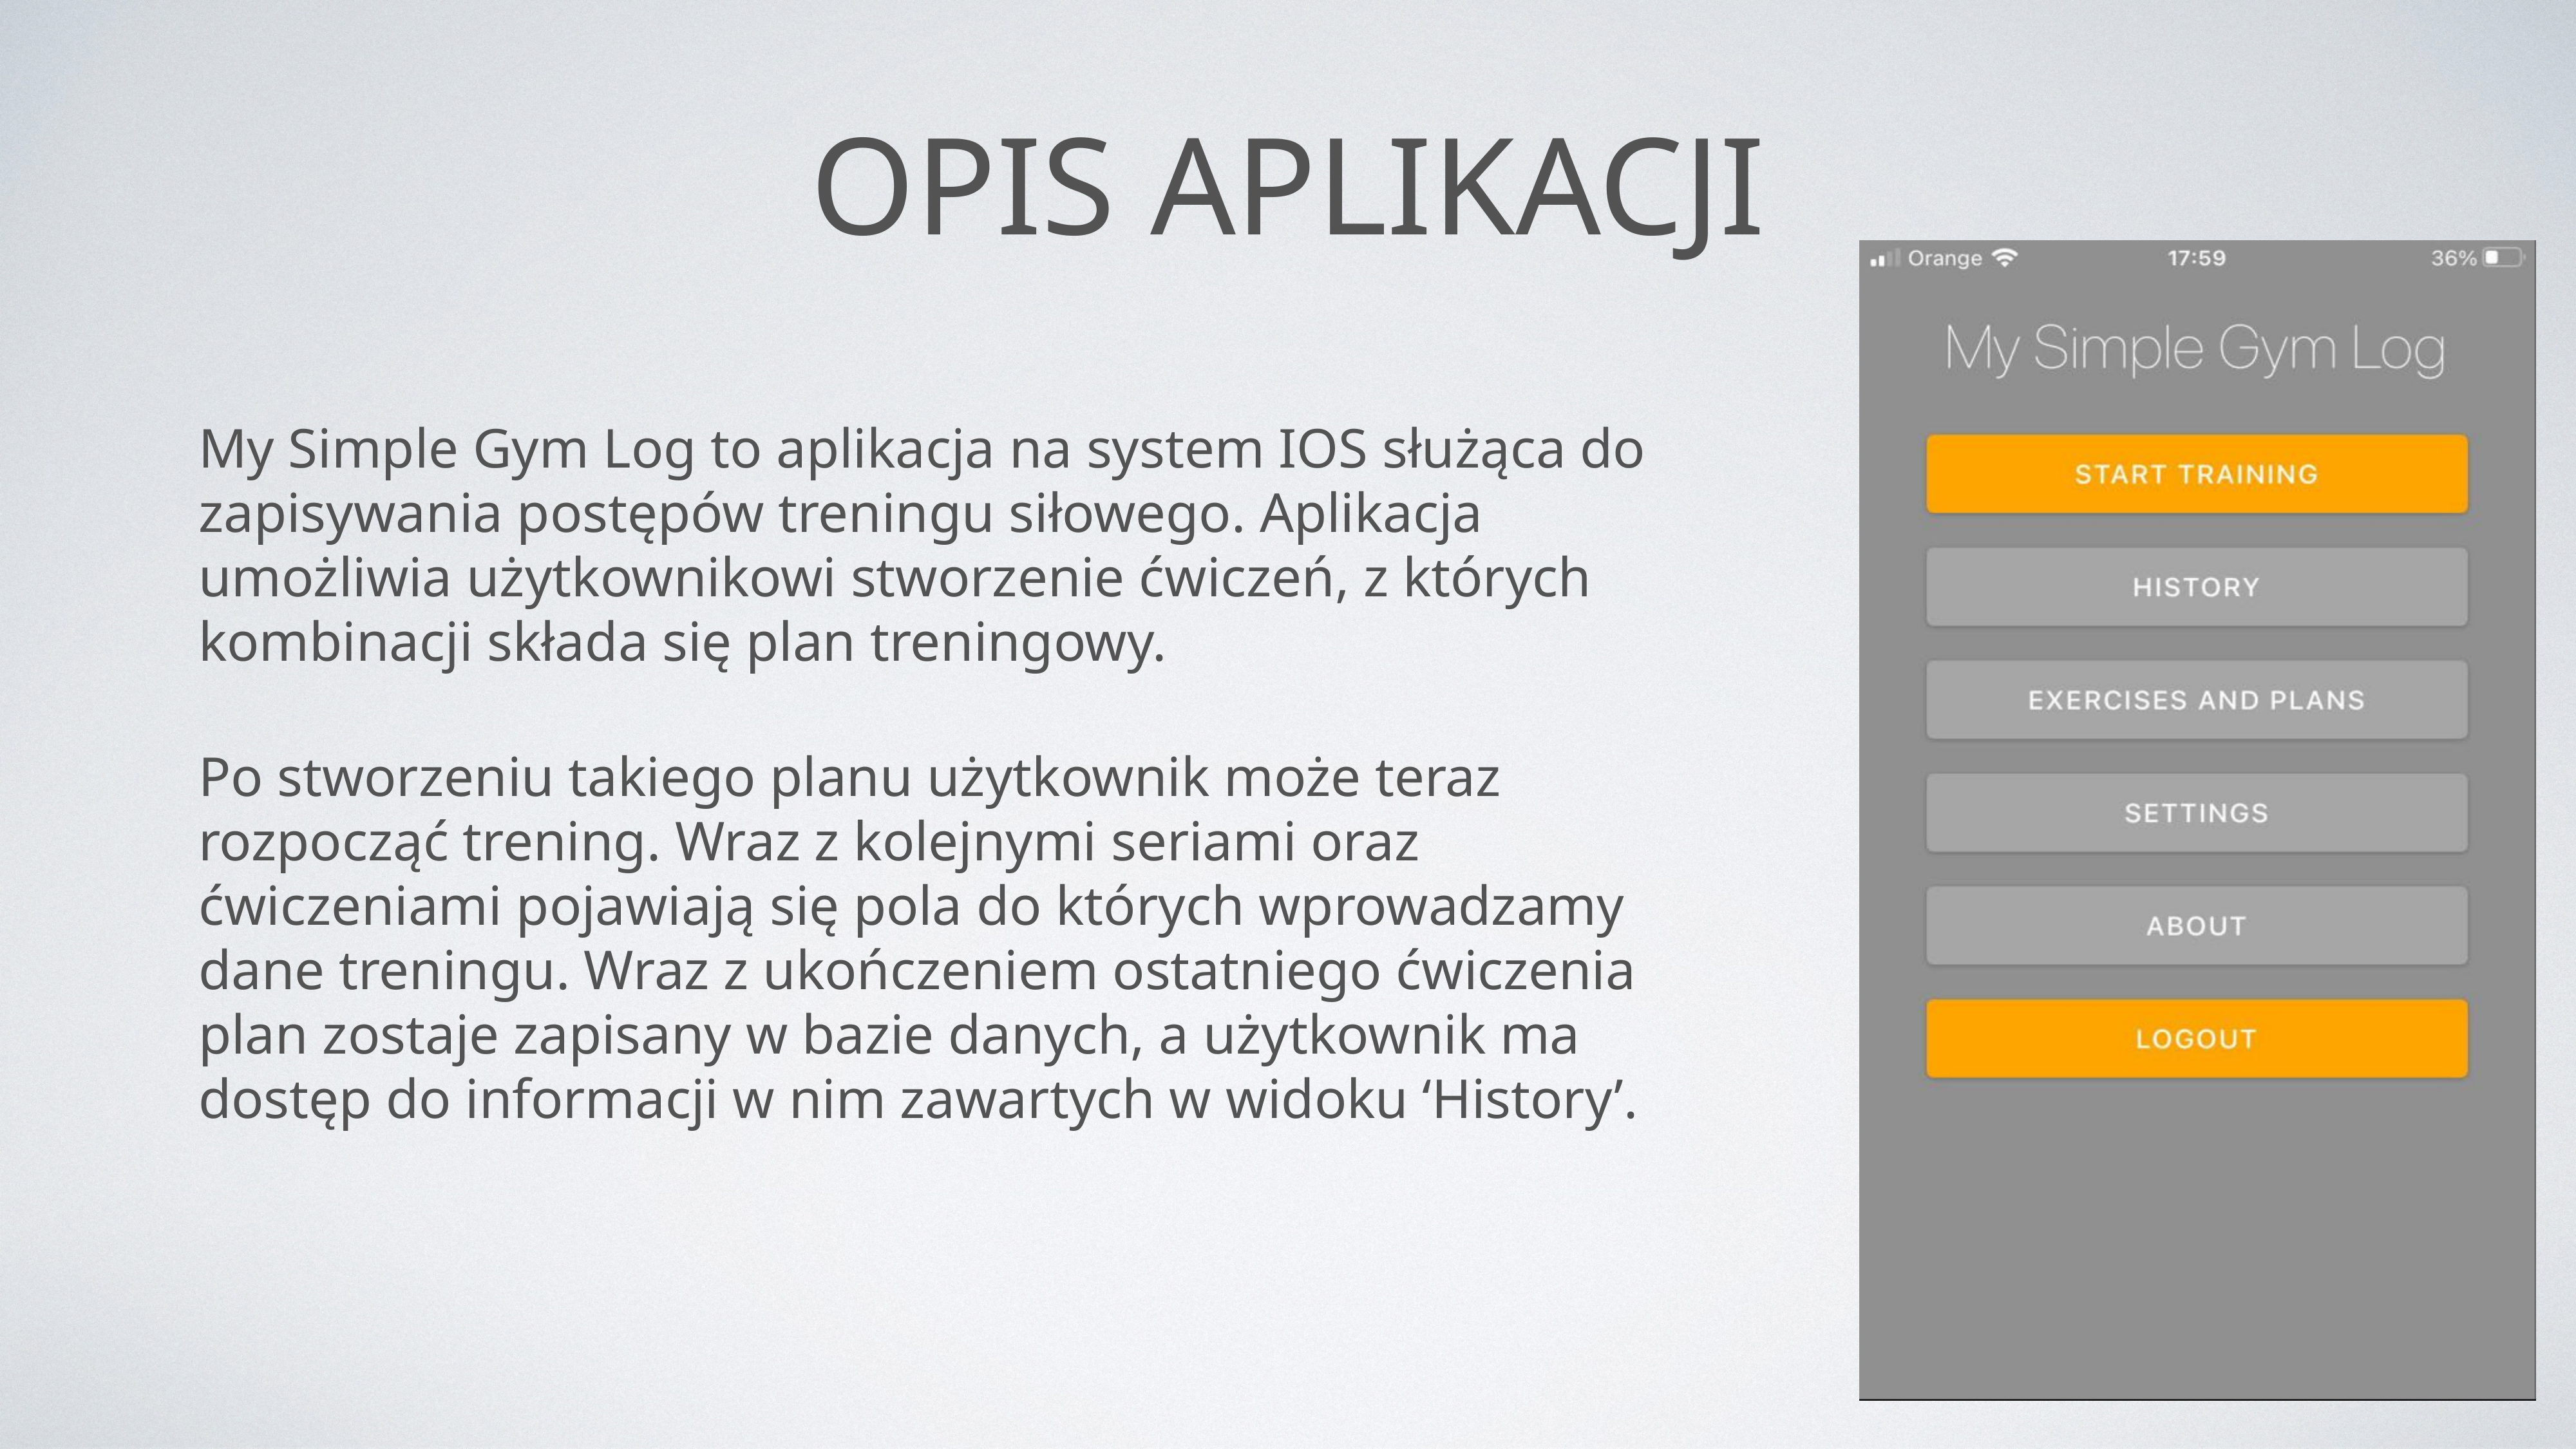

# Opis Aplikacji
My Simple Gym Log to aplikacja na system IOS służąca do zapisywania postępów treningu siłowego. Aplikacja umożliwia użytkownikowi stworzenie ćwiczeń, z których kombinacji składa się plan treningowy.
Po stworzeniu takiego planu użytkownik może teraz rozpocząć trening. Wraz z kolejnymi seriami oraz ćwiczeniami pojawiają się pola do których wprowadzamy dane treningu. Wraz z ukończeniem ostatniego ćwiczenia plan zostaje zapisany w bazie danych, a użytkownik ma dostęp do informacji w nim zawartych w widoku ‘History’.